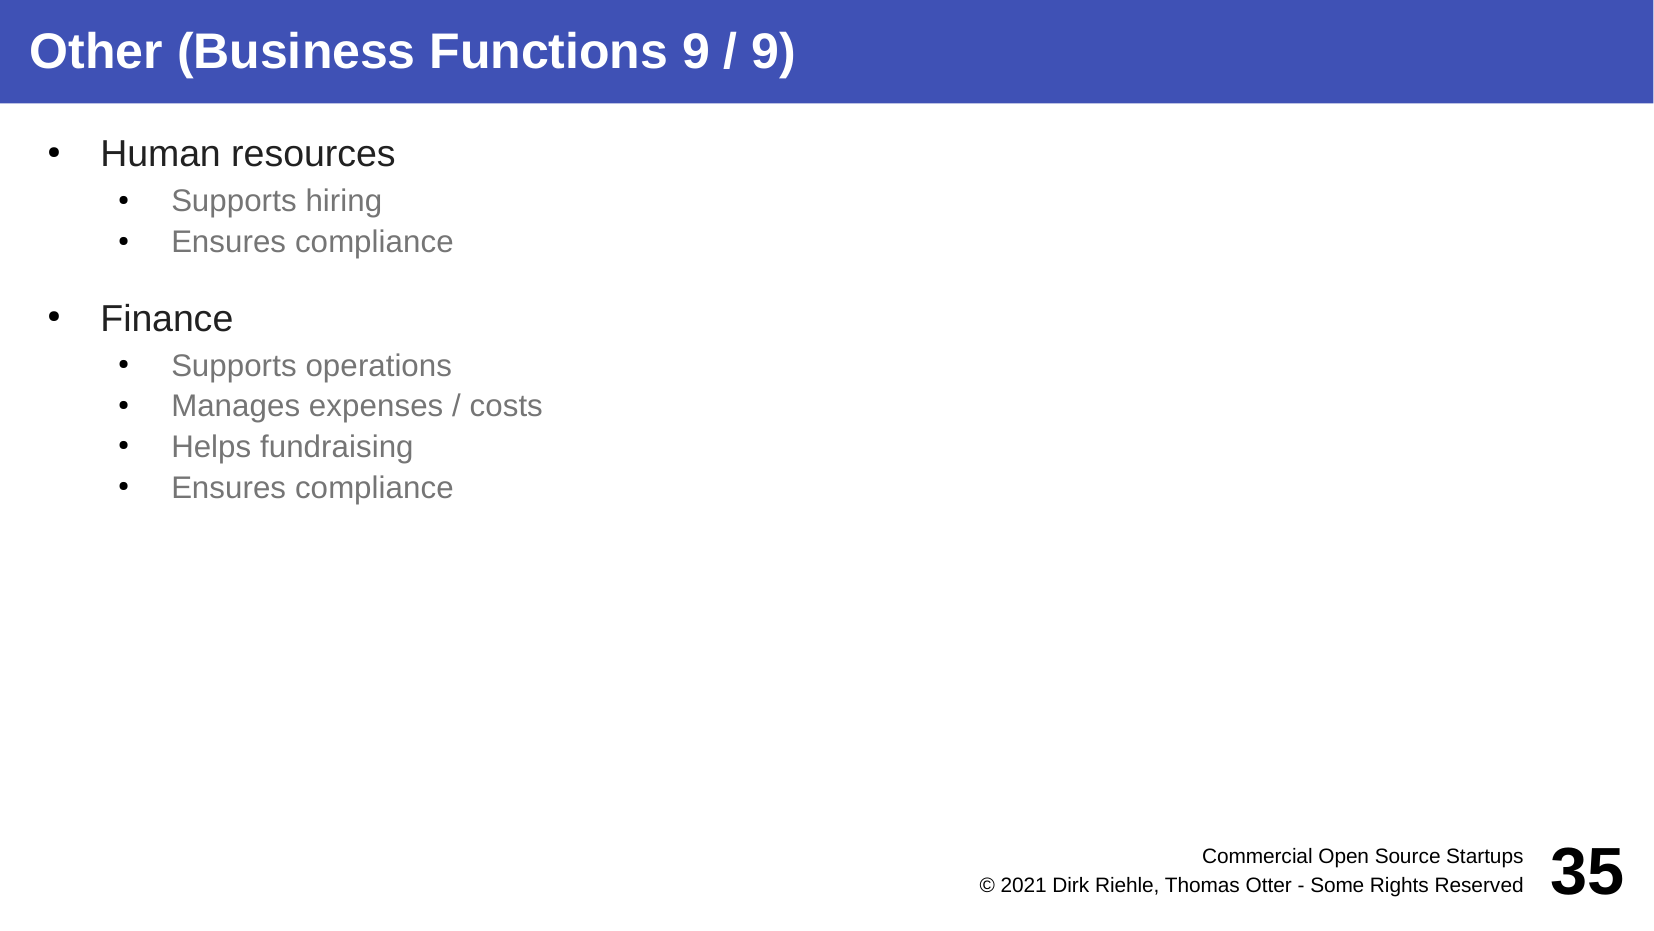

# Other (Business Functions 9 / 9)
Human resources
Supports hiring
Ensures compliance
Finance
Supports operations
Manages expenses / costs
Helps fundraising
Ensures compliance
Commercial Open Source Startups
35
© 2021 Dirk Riehle, Thomas Otter - Some Rights Reserved